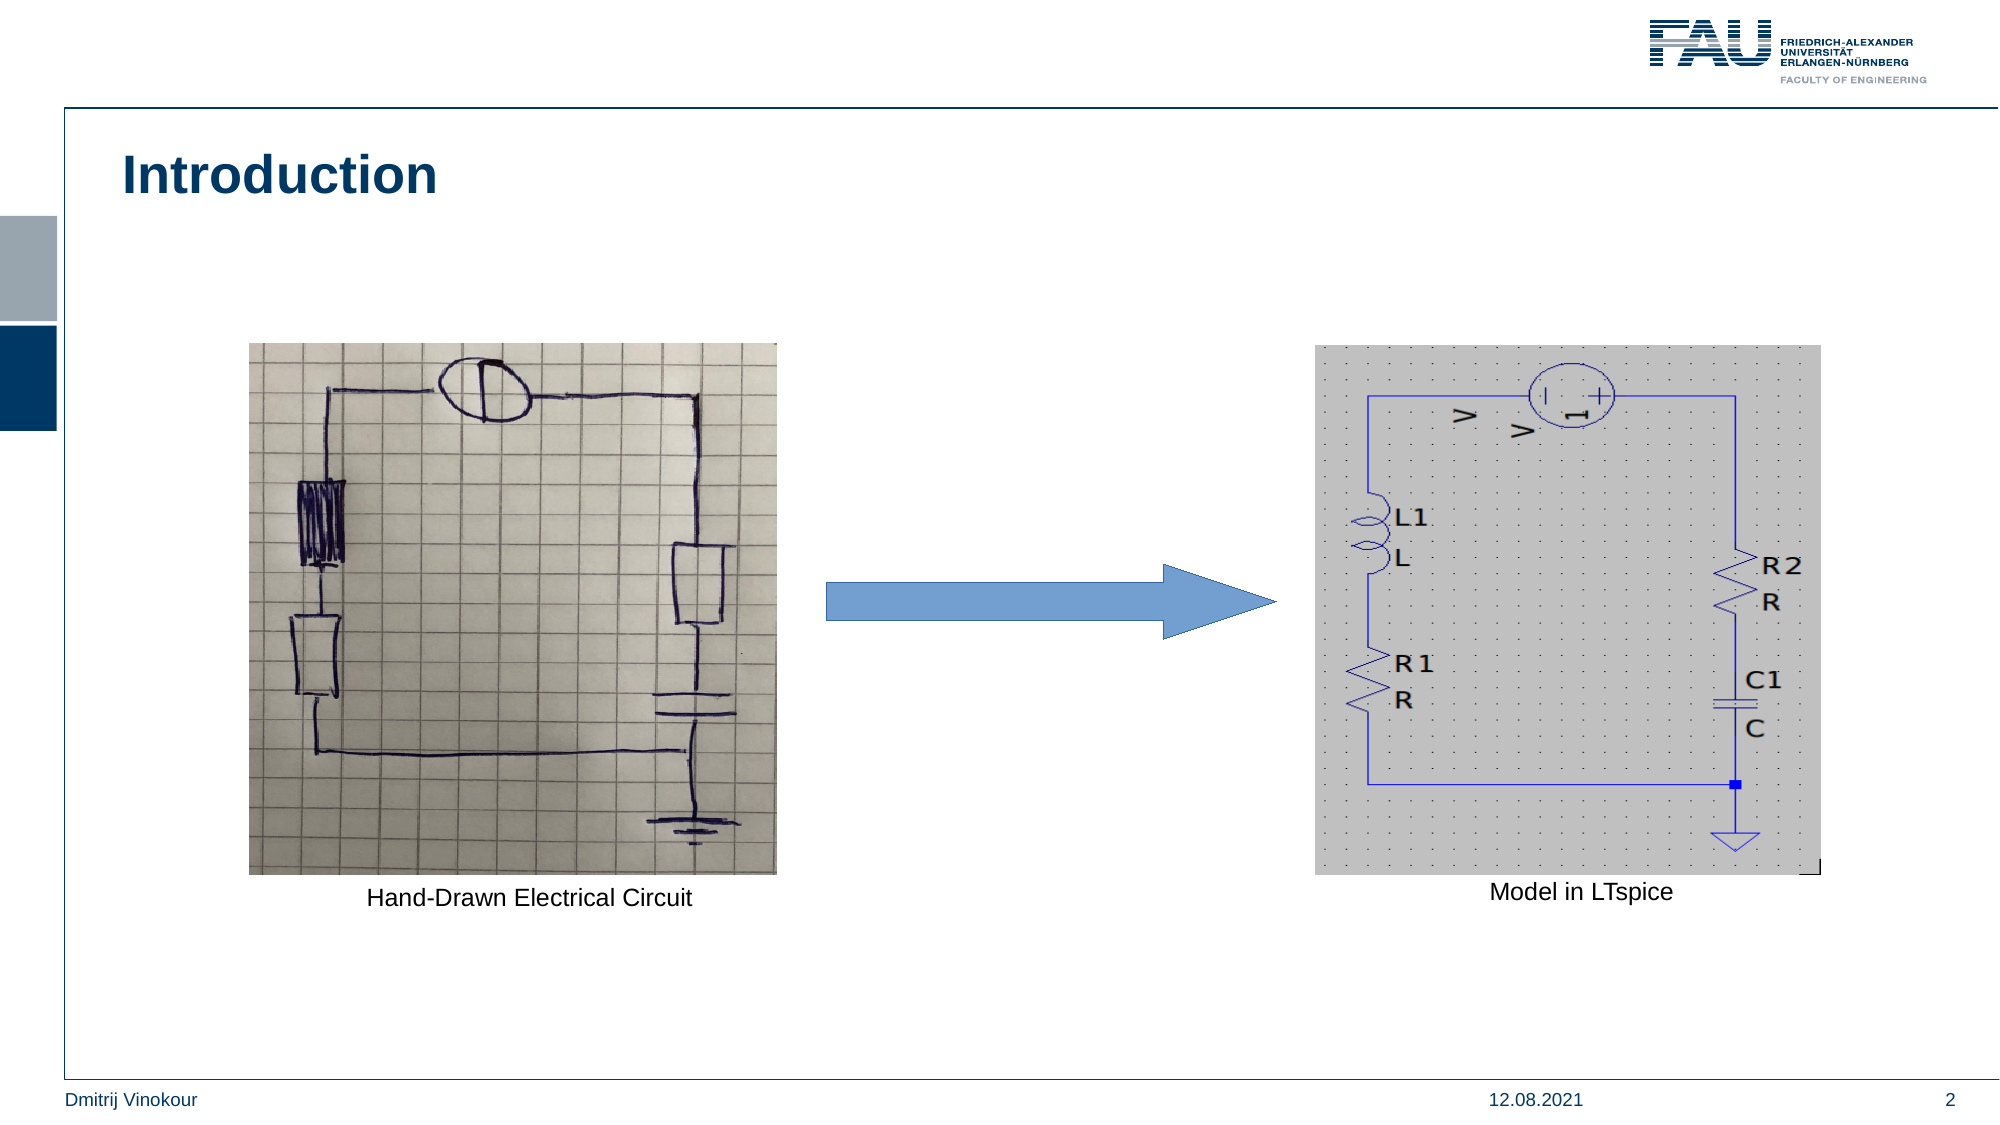

Introduction
Model in LTspice
Hand-Drawn Electrical Circuit
12.08.2021
Dmitrij Vinokour